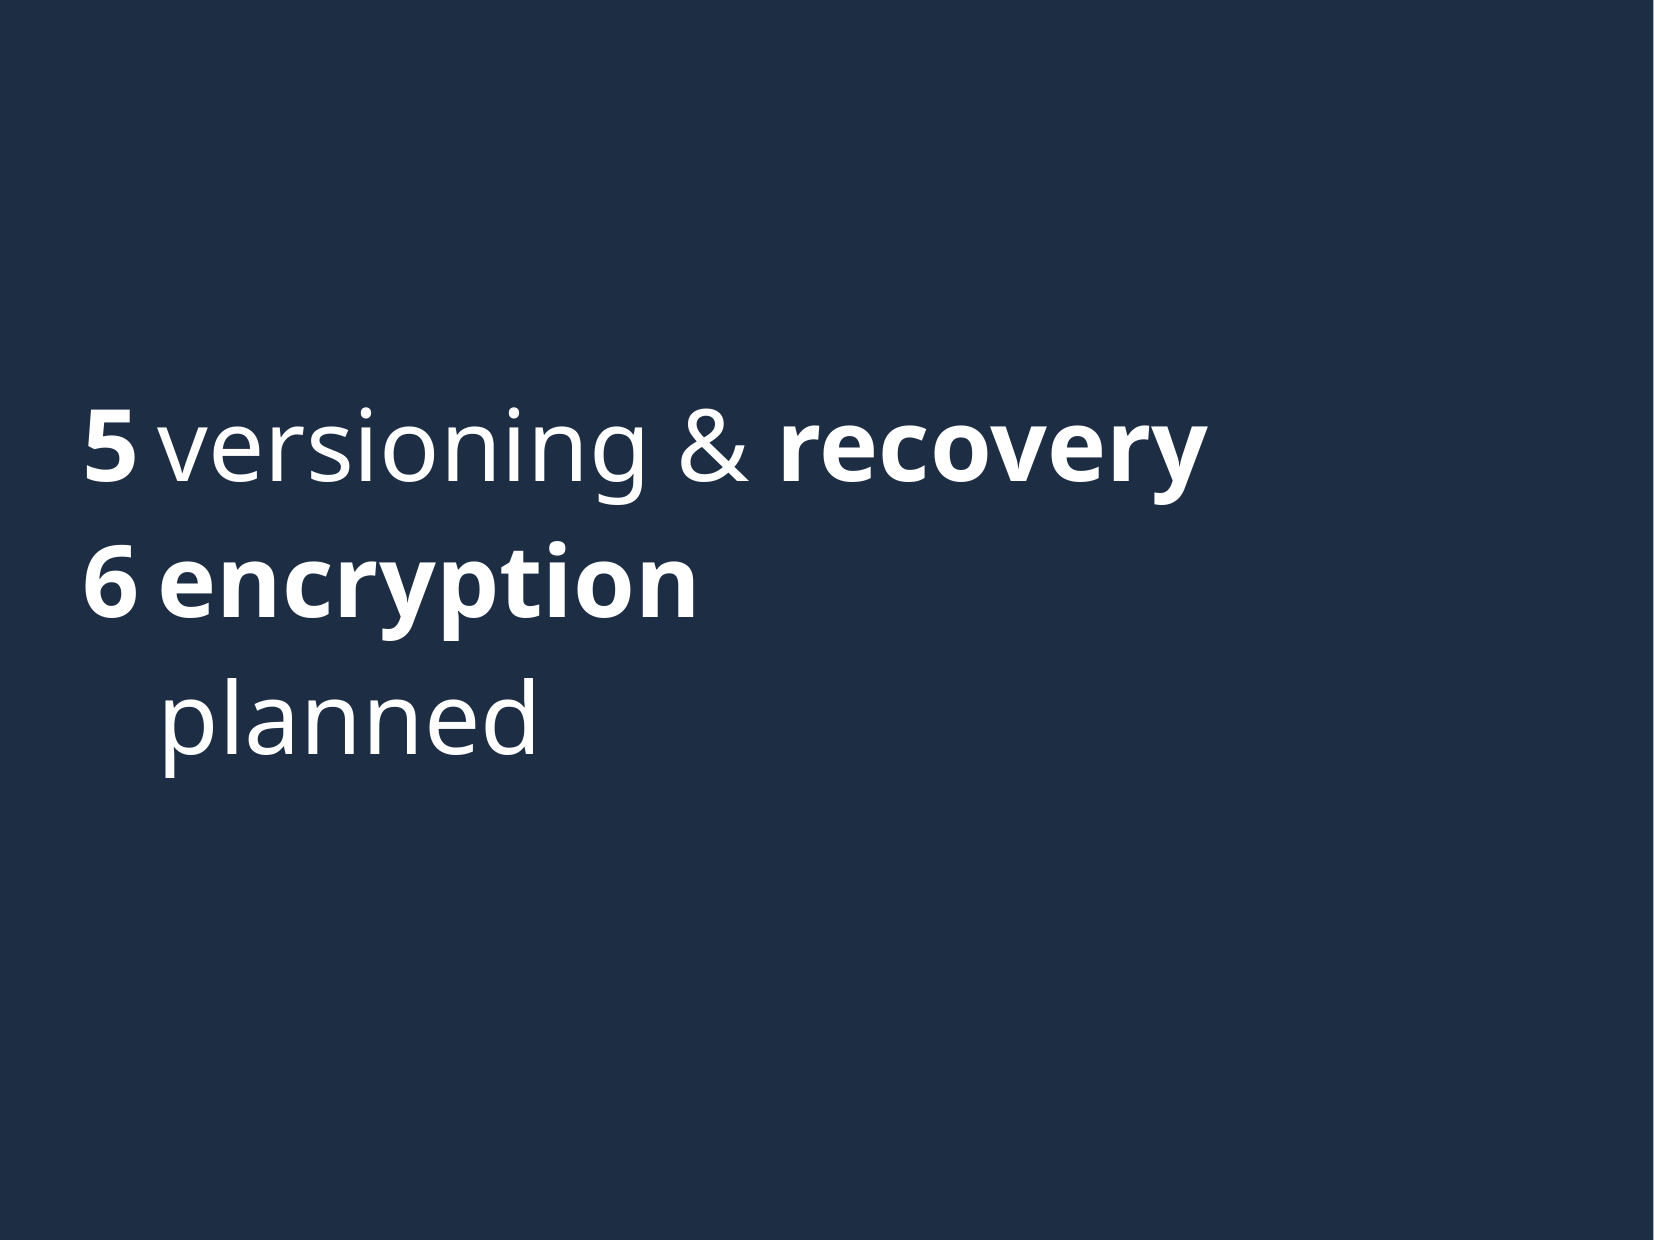

# 5	versioning & recovery
6	encryption
	planned